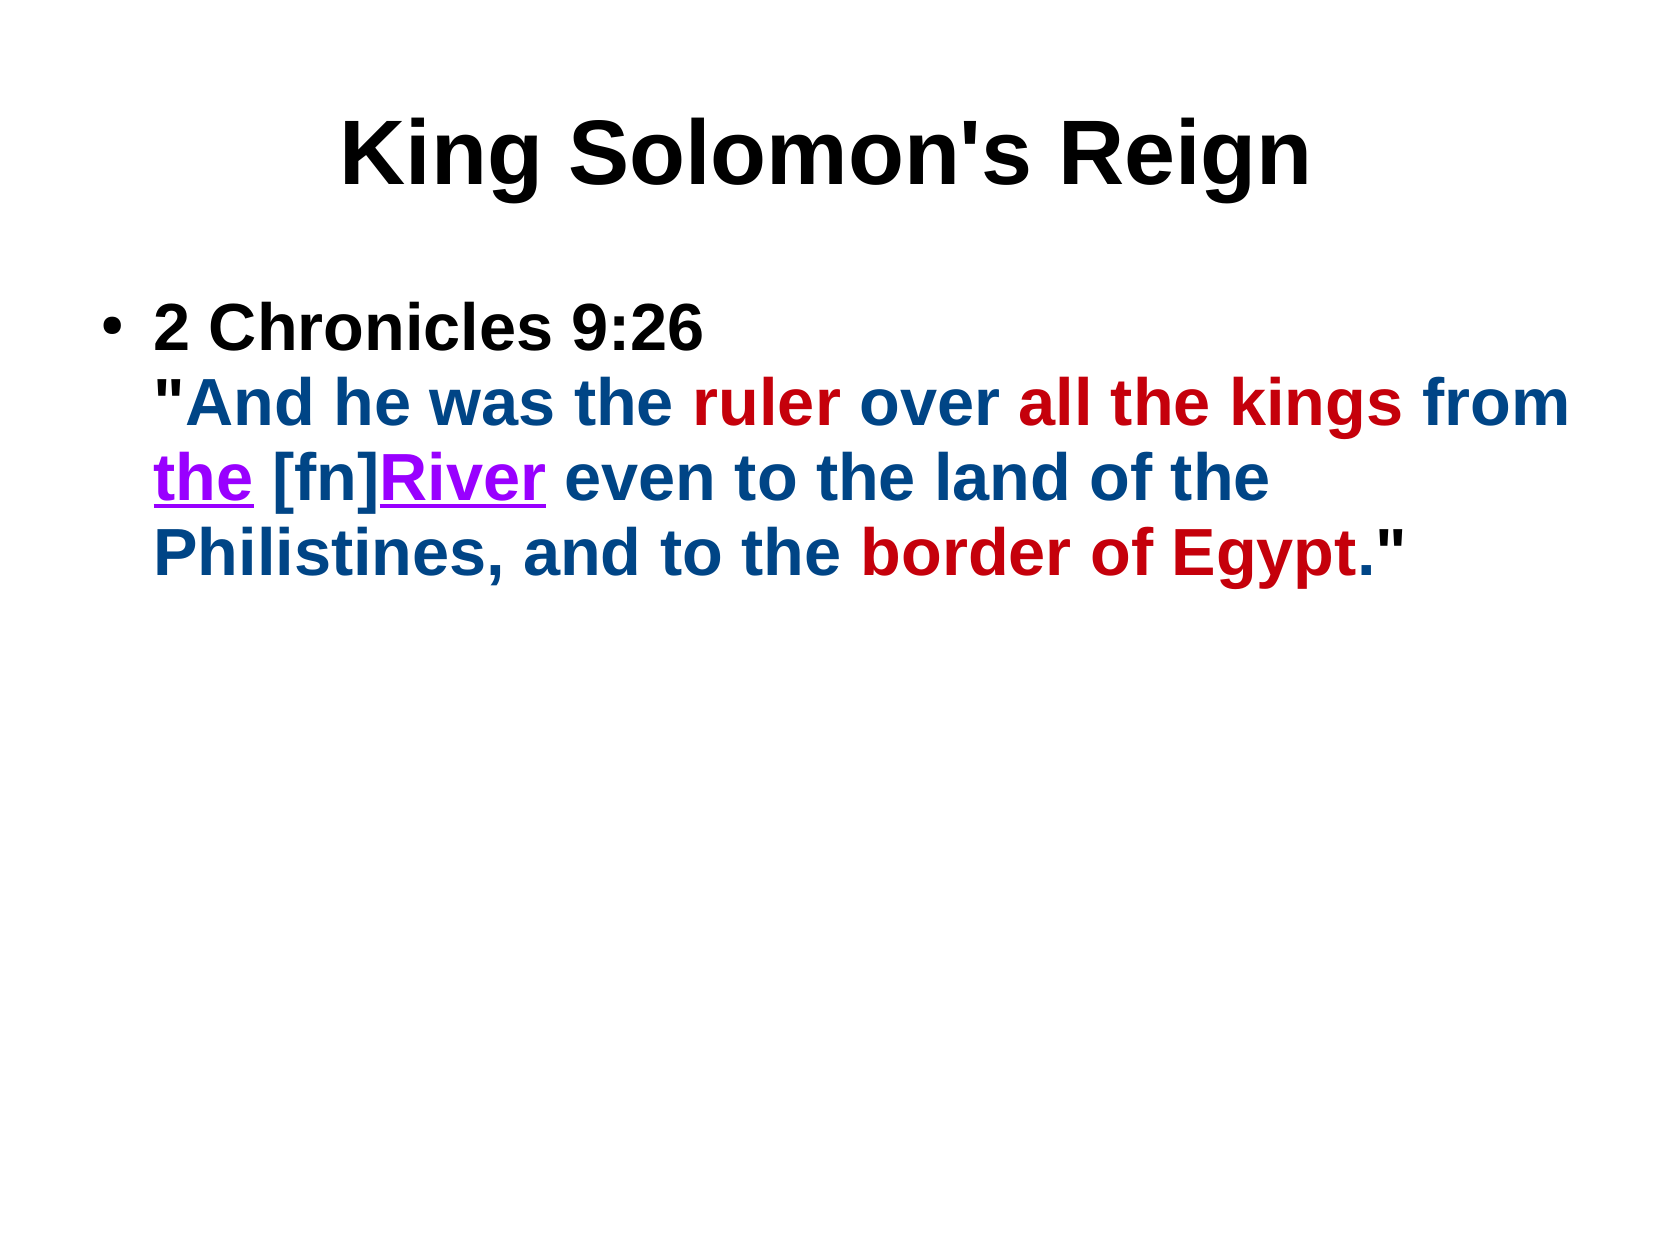

# King Solomon's Reign
2 Chronicles 9:26
"And he was the ruler over all the kings from the [fn]River even to the land of the Philistines, and to the border of Egypt."